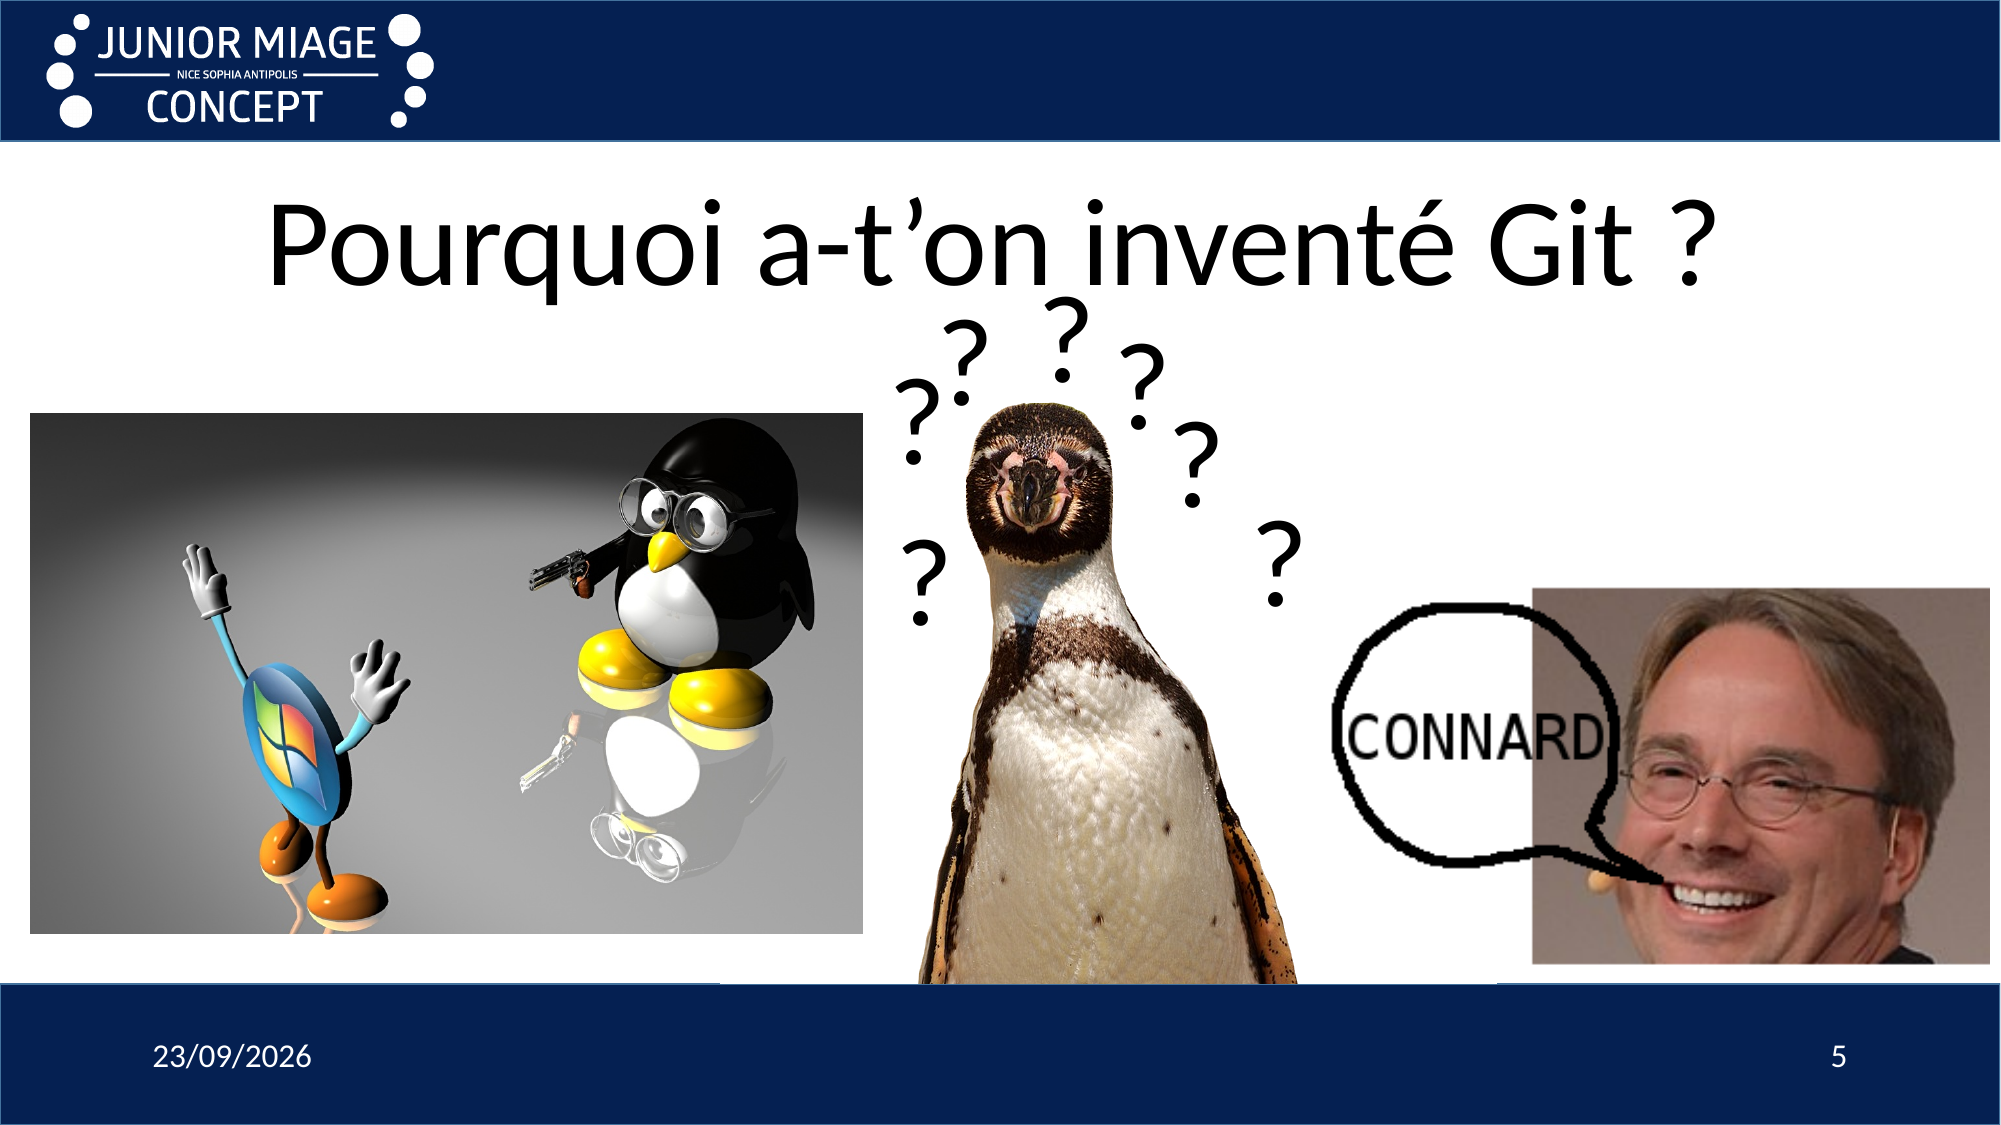

Pourquoi a-t’on inventé Git ?
?
?
?
#
?
?
?
?